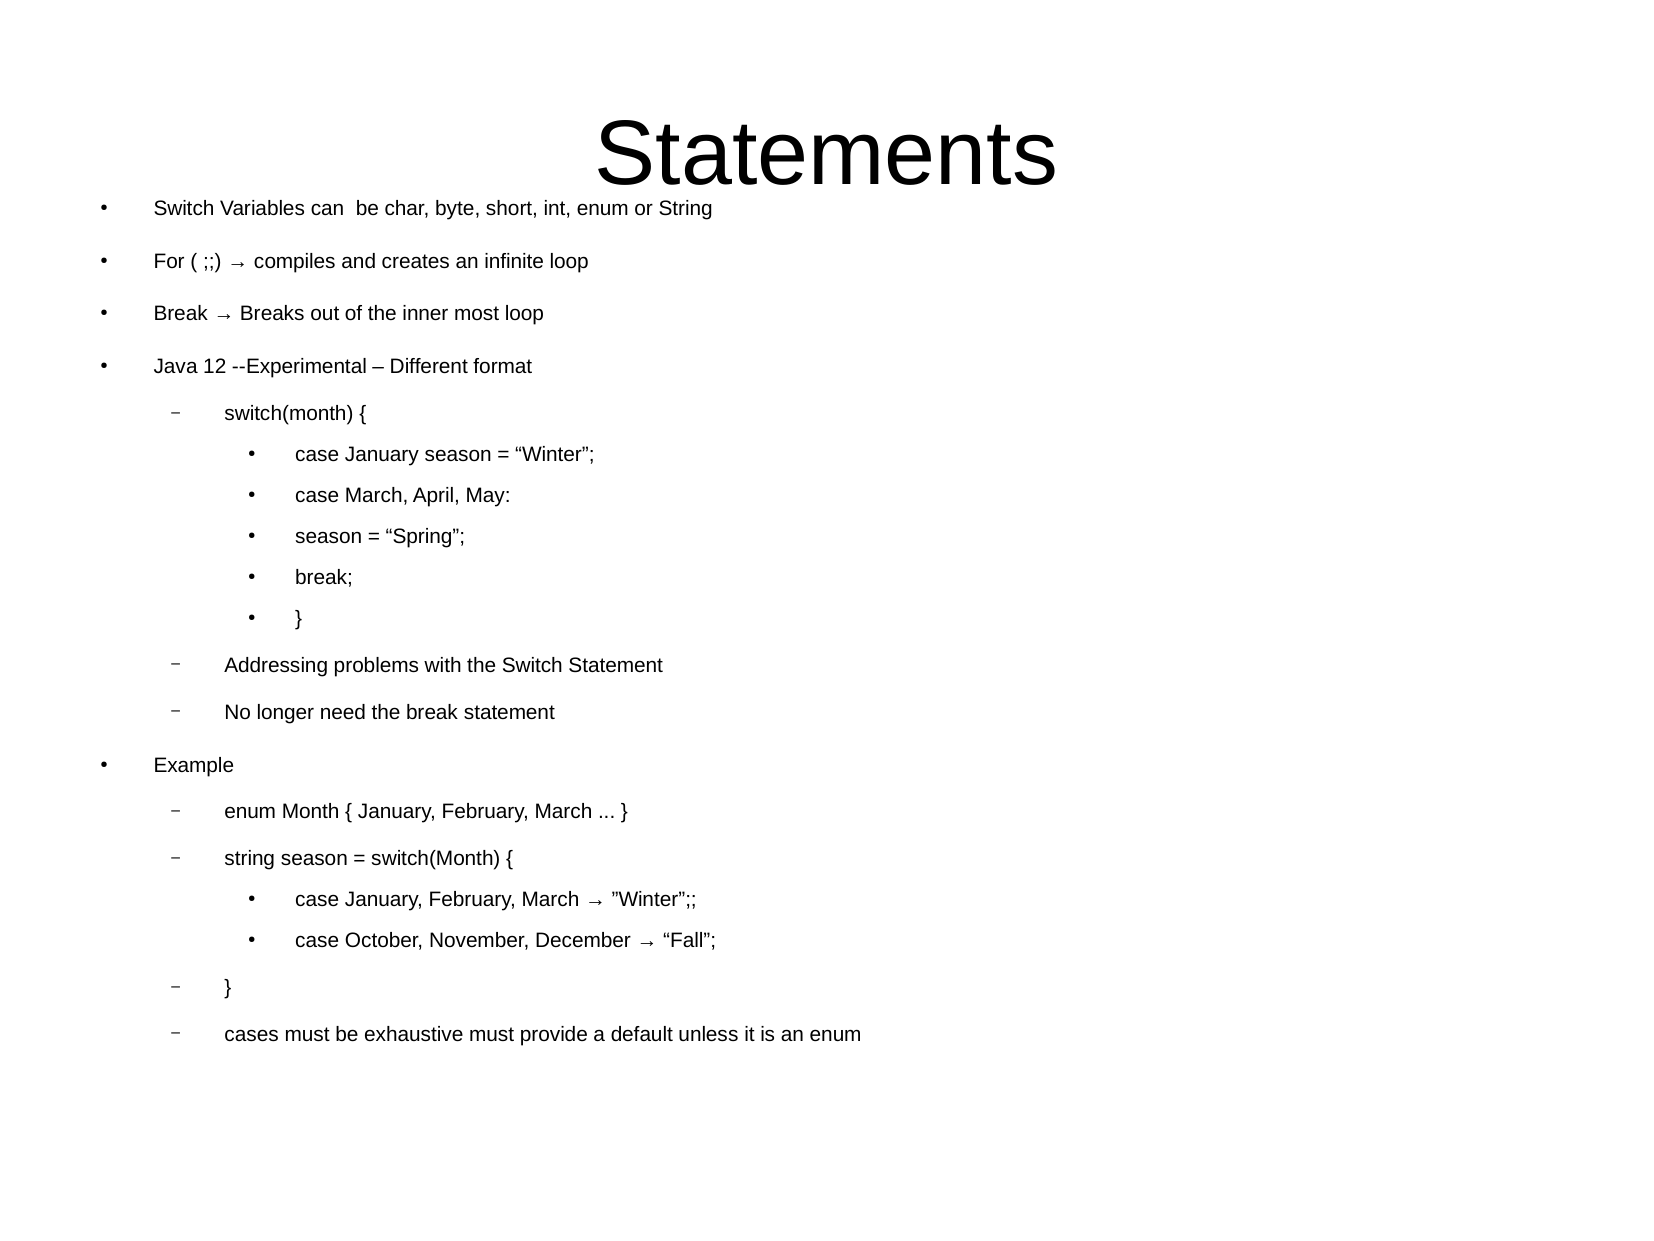

# Statements
Switch Variables can be char, byte, short, int, enum or String
For ( ;;) → compiles and creates an infinite loop
Break → Breaks out of the inner most loop
Java 12 --Experimental – Different format
switch(month) {
case January season = “Winter”;
case March, April, May:
season = “Spring”;
break;
}
Addressing problems with the Switch Statement
No longer need the break statement
Example
enum Month { January, February, March ... }
string season = switch(Month) {
case January, February, March → ”Winter”;;
case October, November, December → “Fall”;
}
cases must be exhaustive must provide a default unless it is an enum